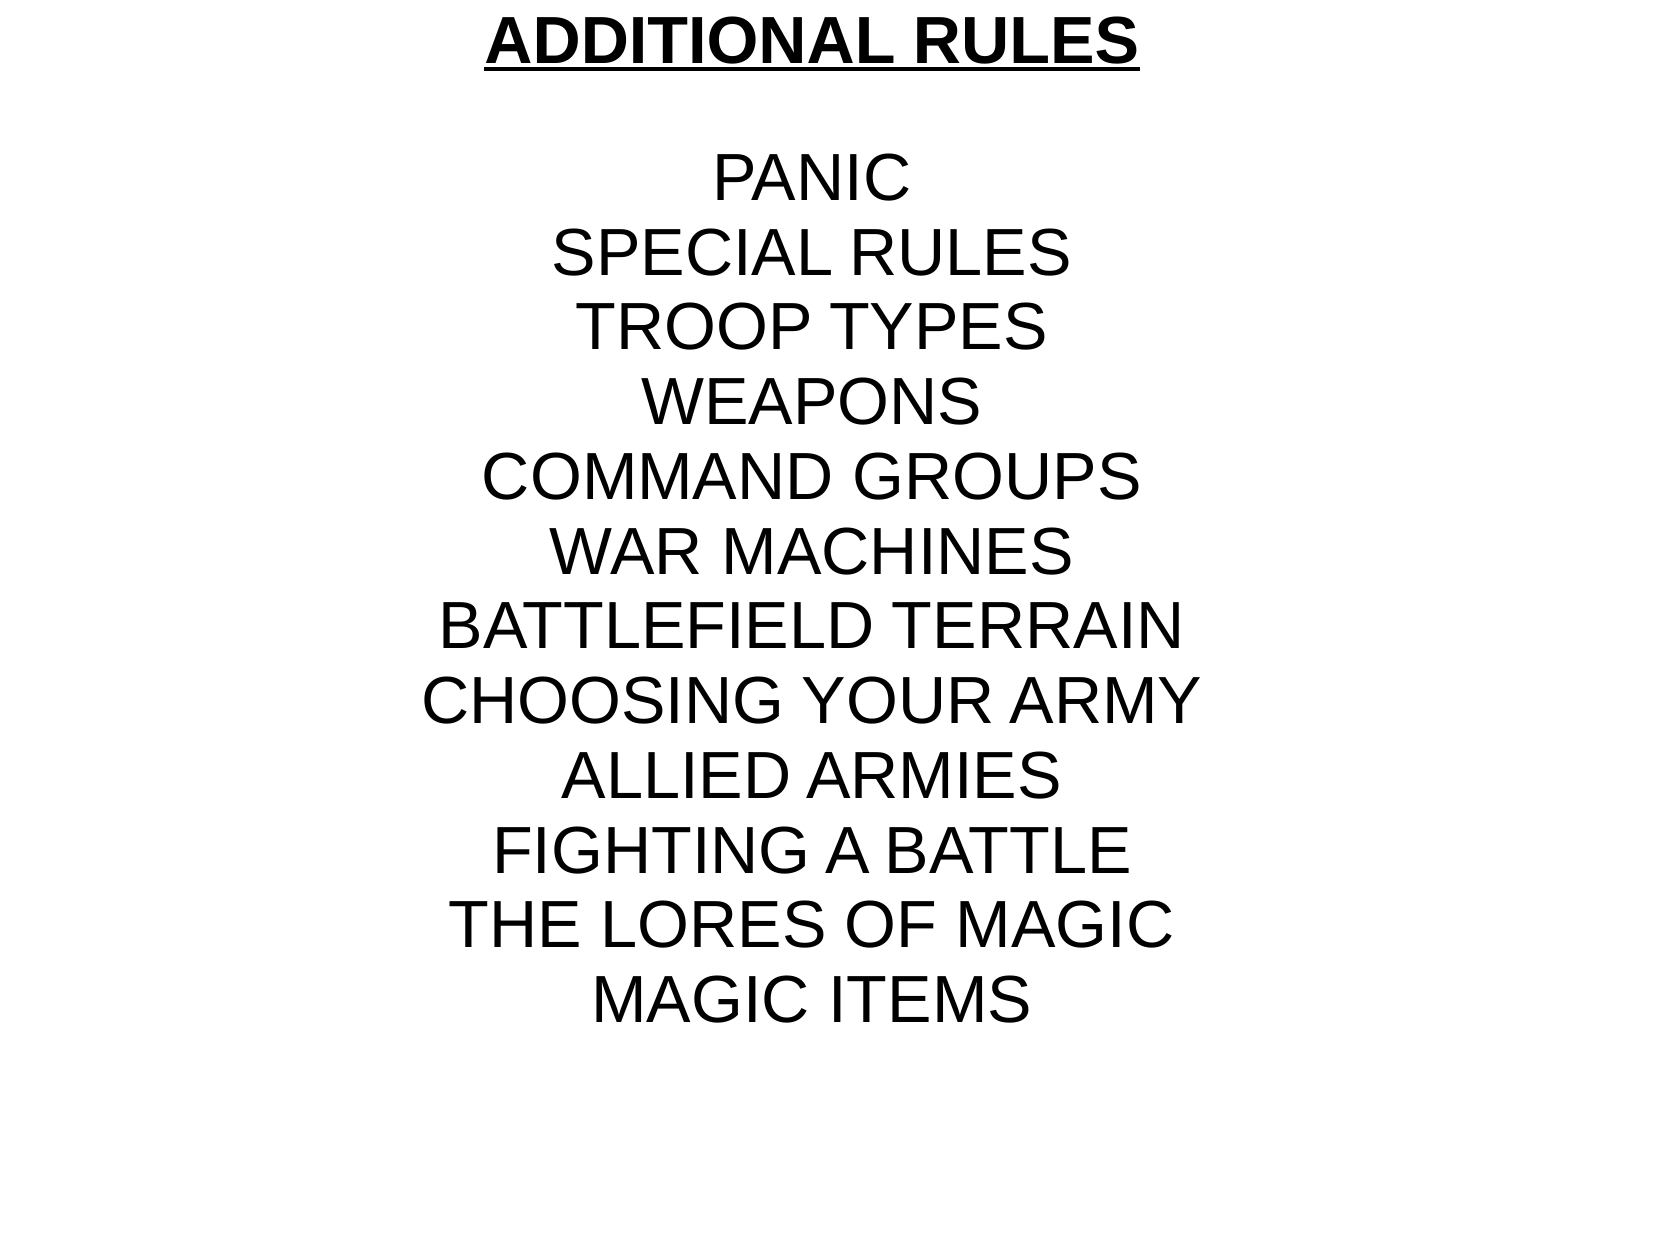

# ADDITIONAL RULES
PANIC
SPECIAL RULES
TROOP TYPES
WEAPONS
COMMAND GROUPS
WAR MACHINES
BATTLEFIELD TERRAIN
CHOOSING YOUR ARMY
ALLIED ARMIES
FIGHTING A BATTLE
THE LORES OF MAGIC
MAGIC ITEMS